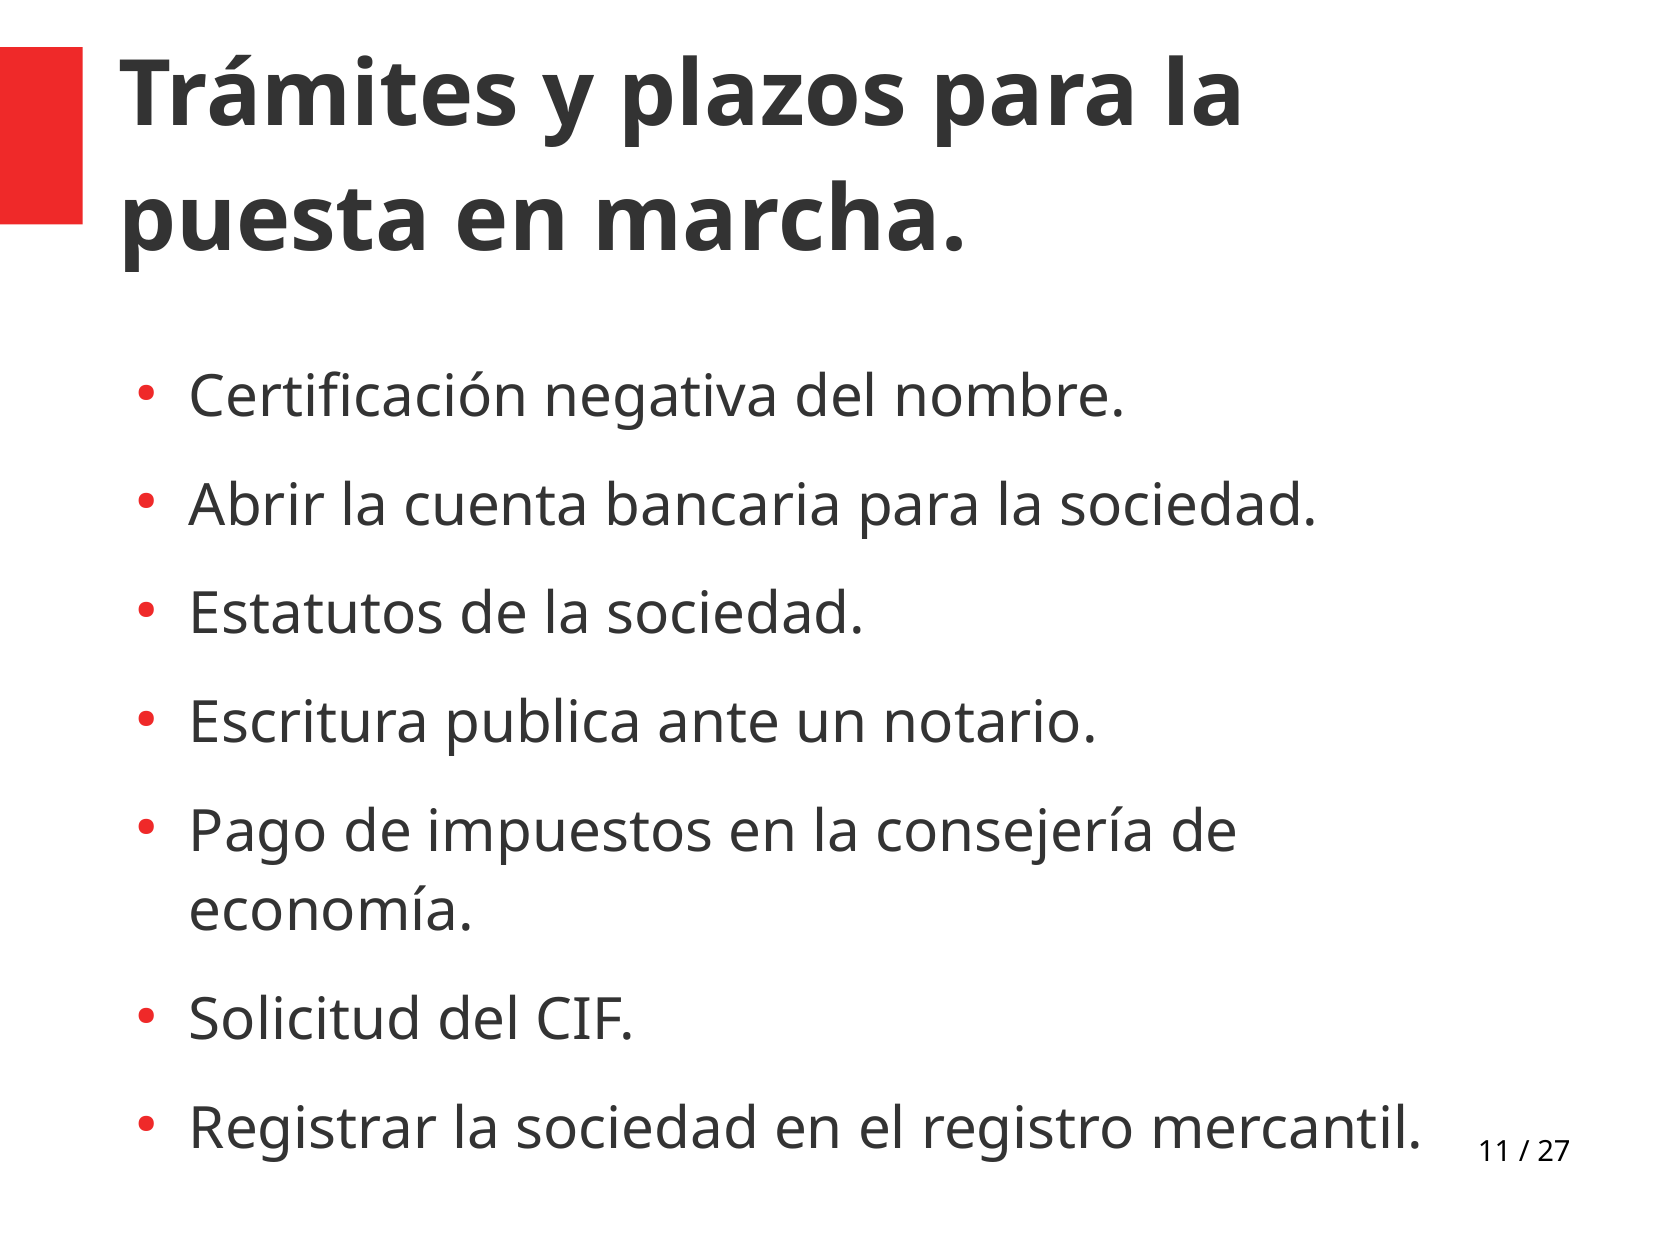

# Trámites y plazos para la puesta en marcha.
Certificación negativa del nombre.
Abrir la cuenta bancaria para la sociedad.
Estatutos de la sociedad.
Escritura publica ante un notario.
Pago de impuestos en la consejería de economía.
Solicitud del CIF.
Registrar la sociedad en el registro mercantil.
11